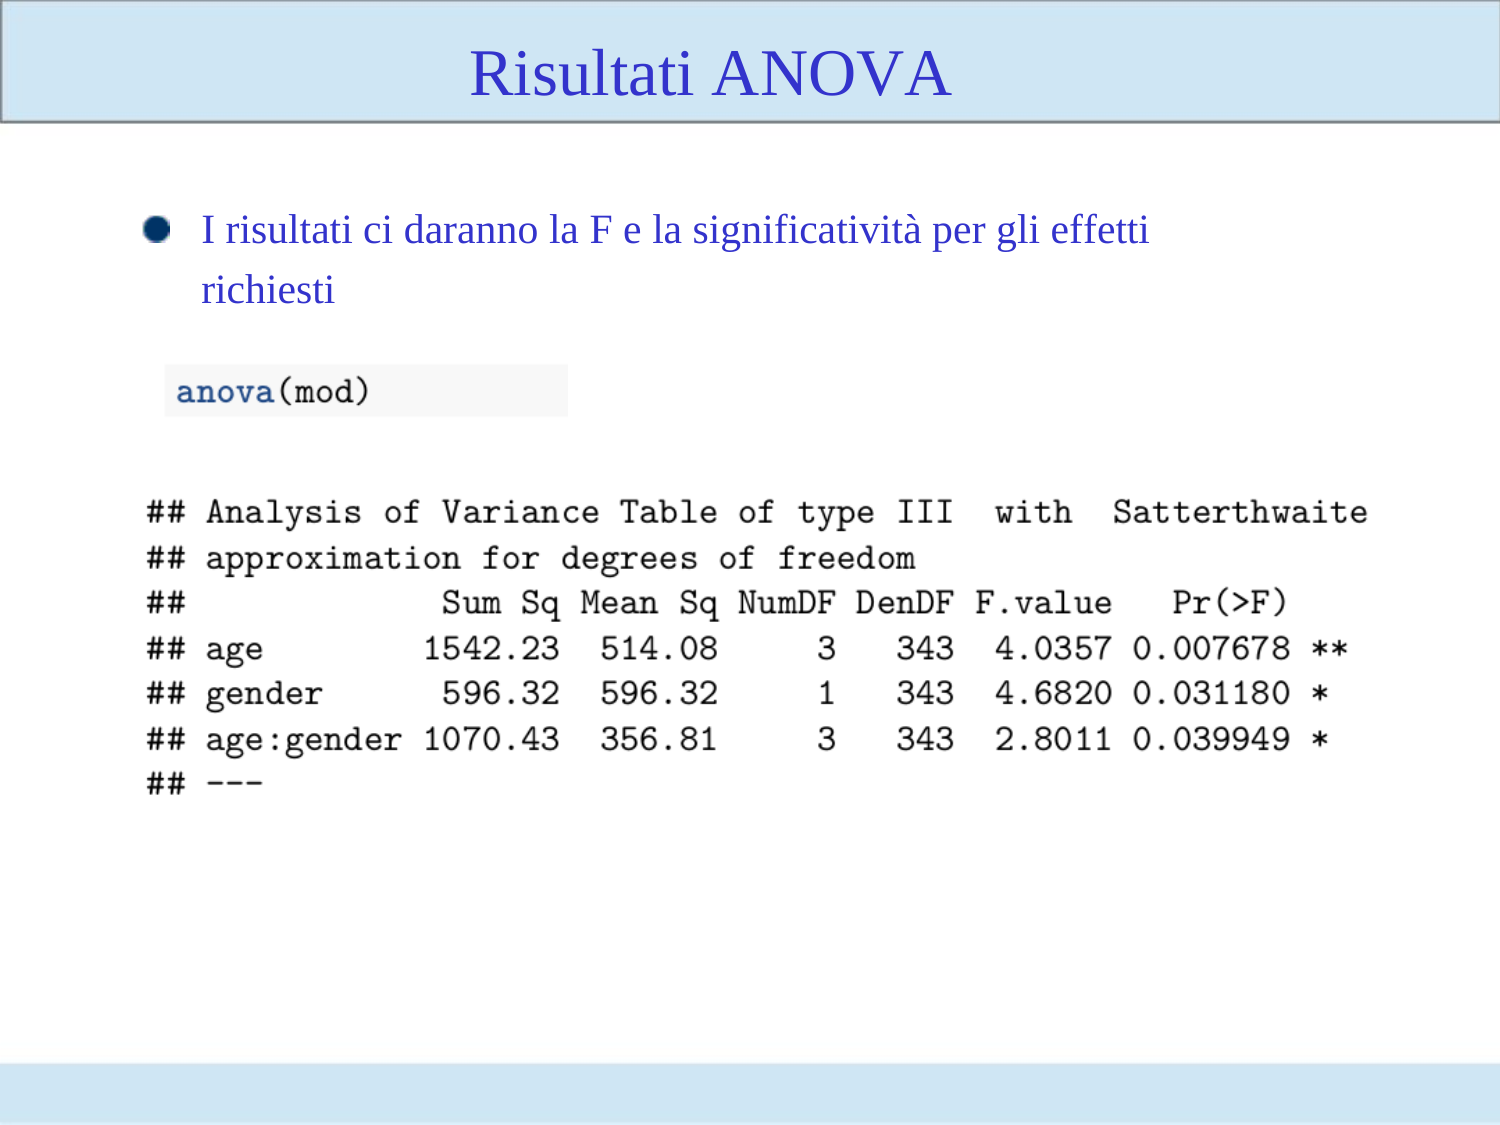

# Risultati ANOVA
I risultati ci daranno la F e la significatività per gli effetti richiesti